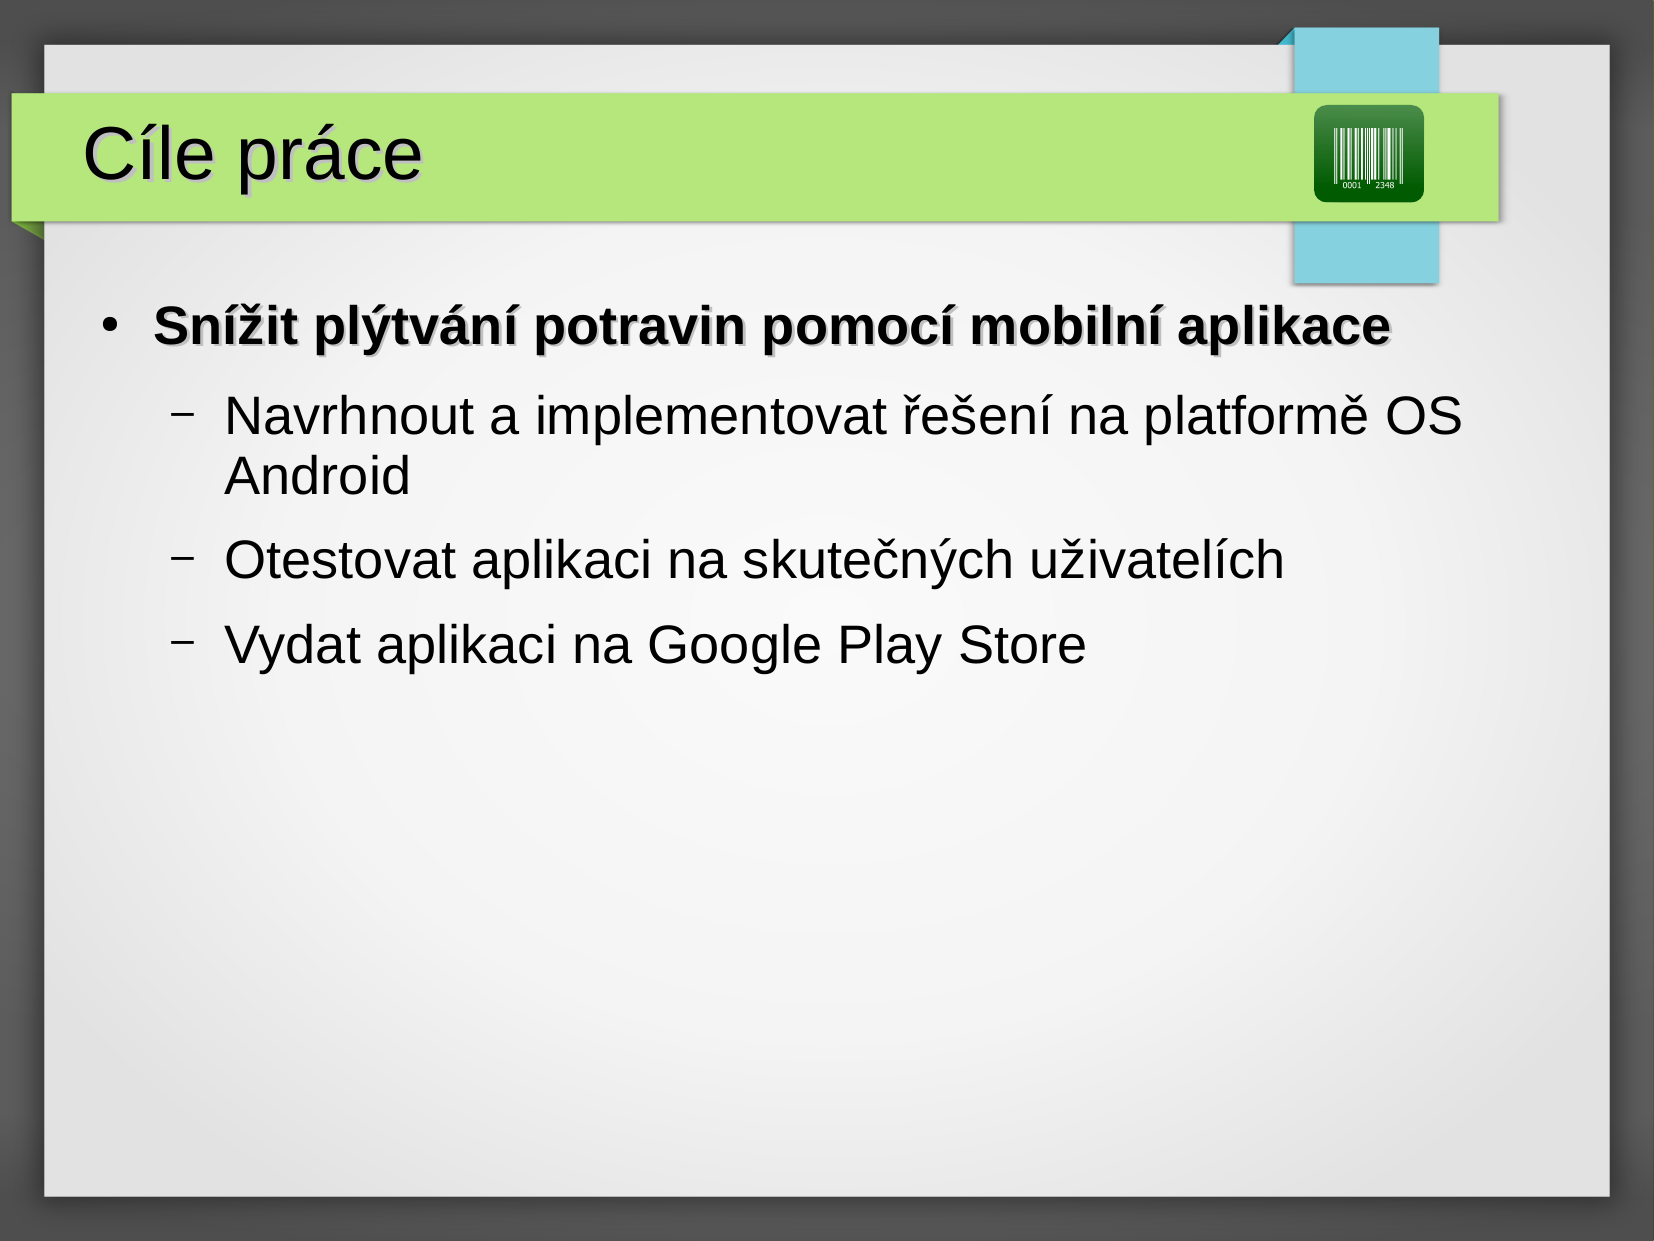

# Cíle práce
Snížit plýtvání potravin pomocí mobilní aplikace
Navrhnout a implementovat řešení na platformě OS Android
Otestovat aplikaci na skutečných uživatelích
Vydat aplikaci na Google Play Store